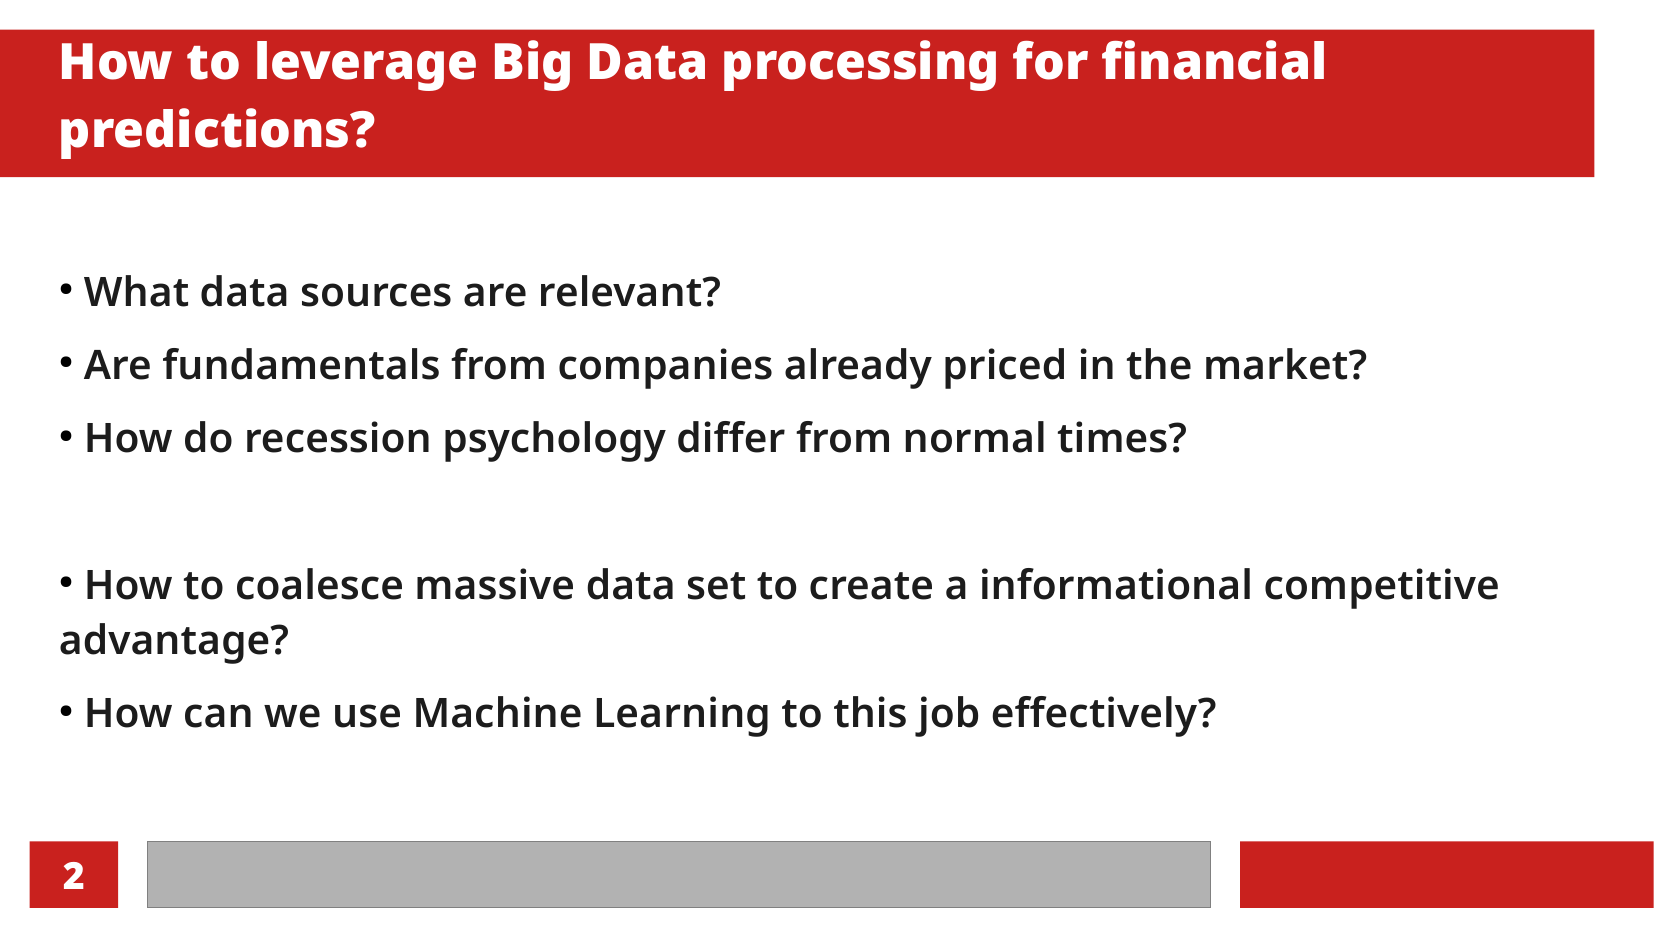

# How to leverage Big Data processing for financial predictions?
 What data sources are relevant?
 Are fundamentals from companies already priced in the market?
 How do recession psychology differ from normal times?
 How to coalesce massive data set to create a informational competitive advantage?
 How can we use Machine Learning to this job effectively?
2